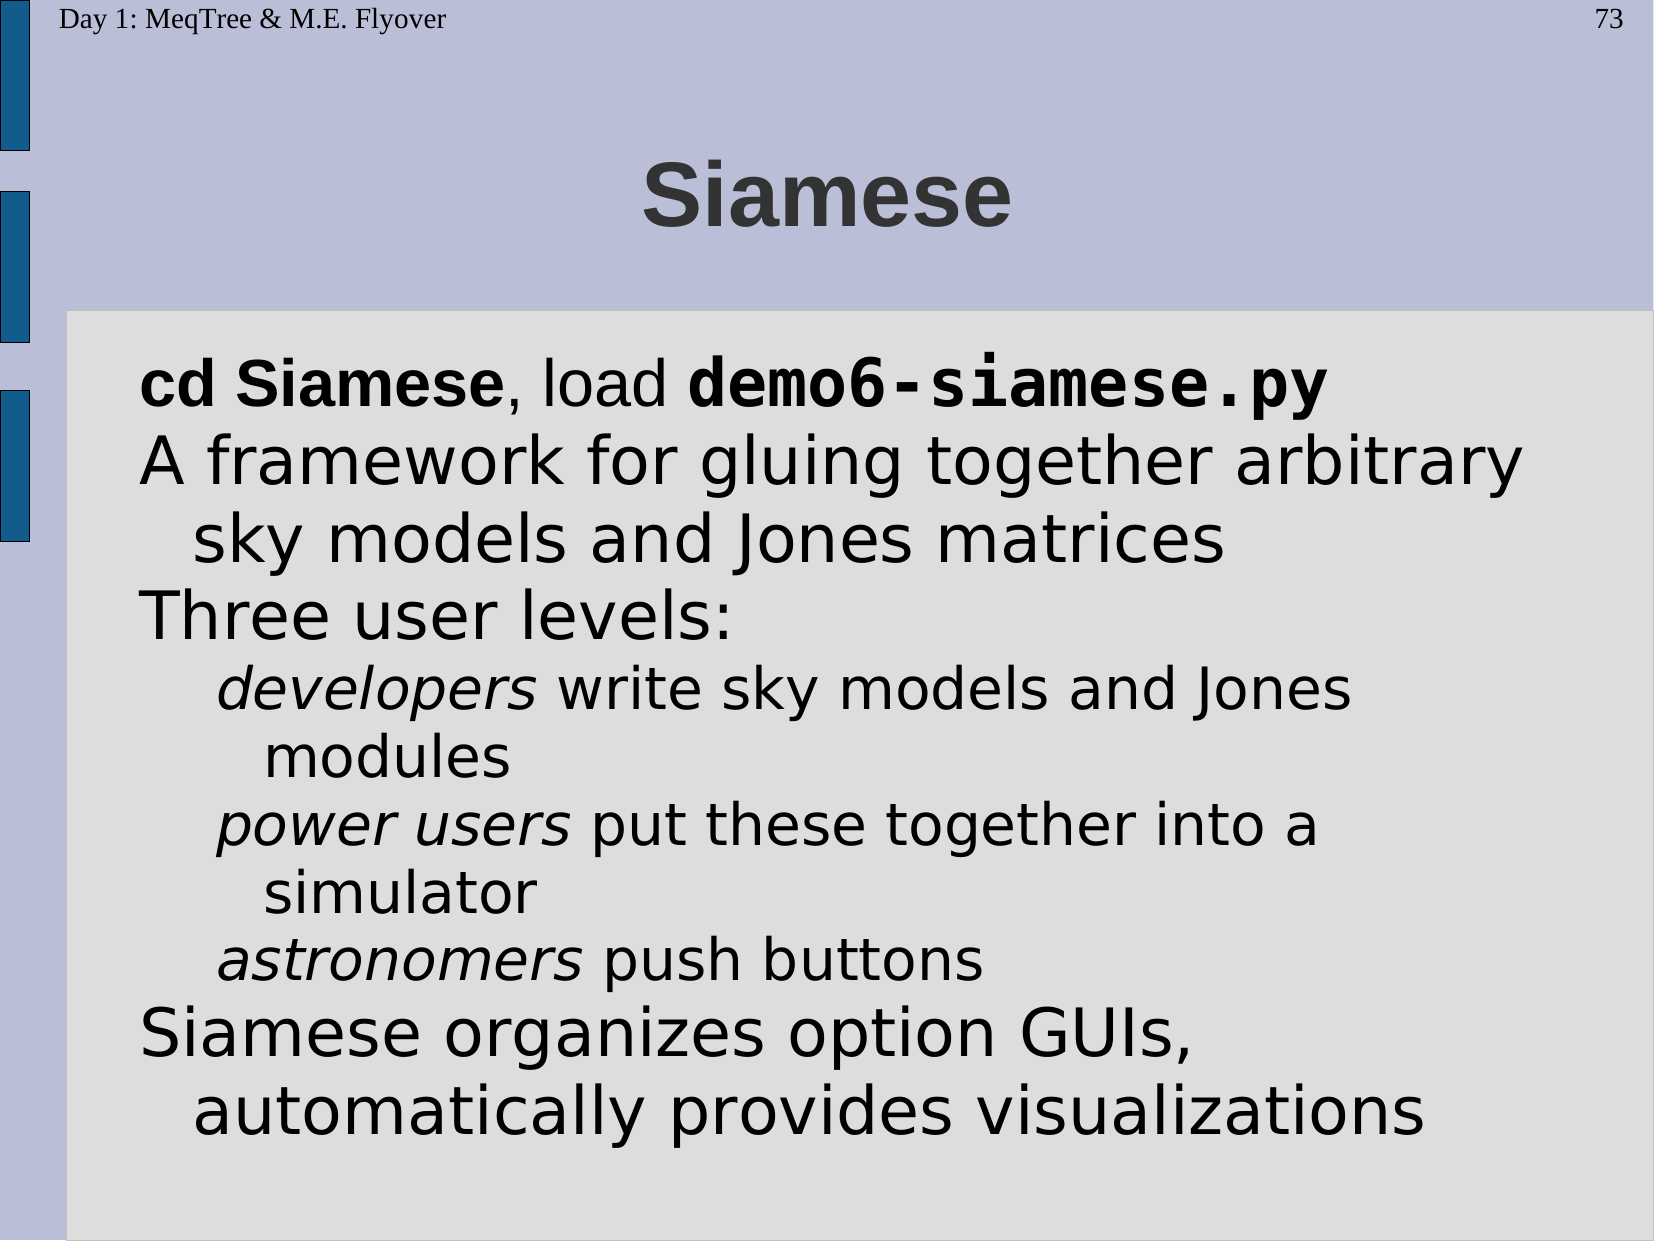

Day 1: MeqTree & M.E. Flyover
73
# Siamese
cd Siamese, load demo6-siamese.py
A framework for gluing together arbitrary sky models and Jones matrices
Three user levels:
developers write sky models and Jones modules
power users put these together into a simulator
astronomers push buttons
Siamese organizes option GUIs, automatically provides visualizations